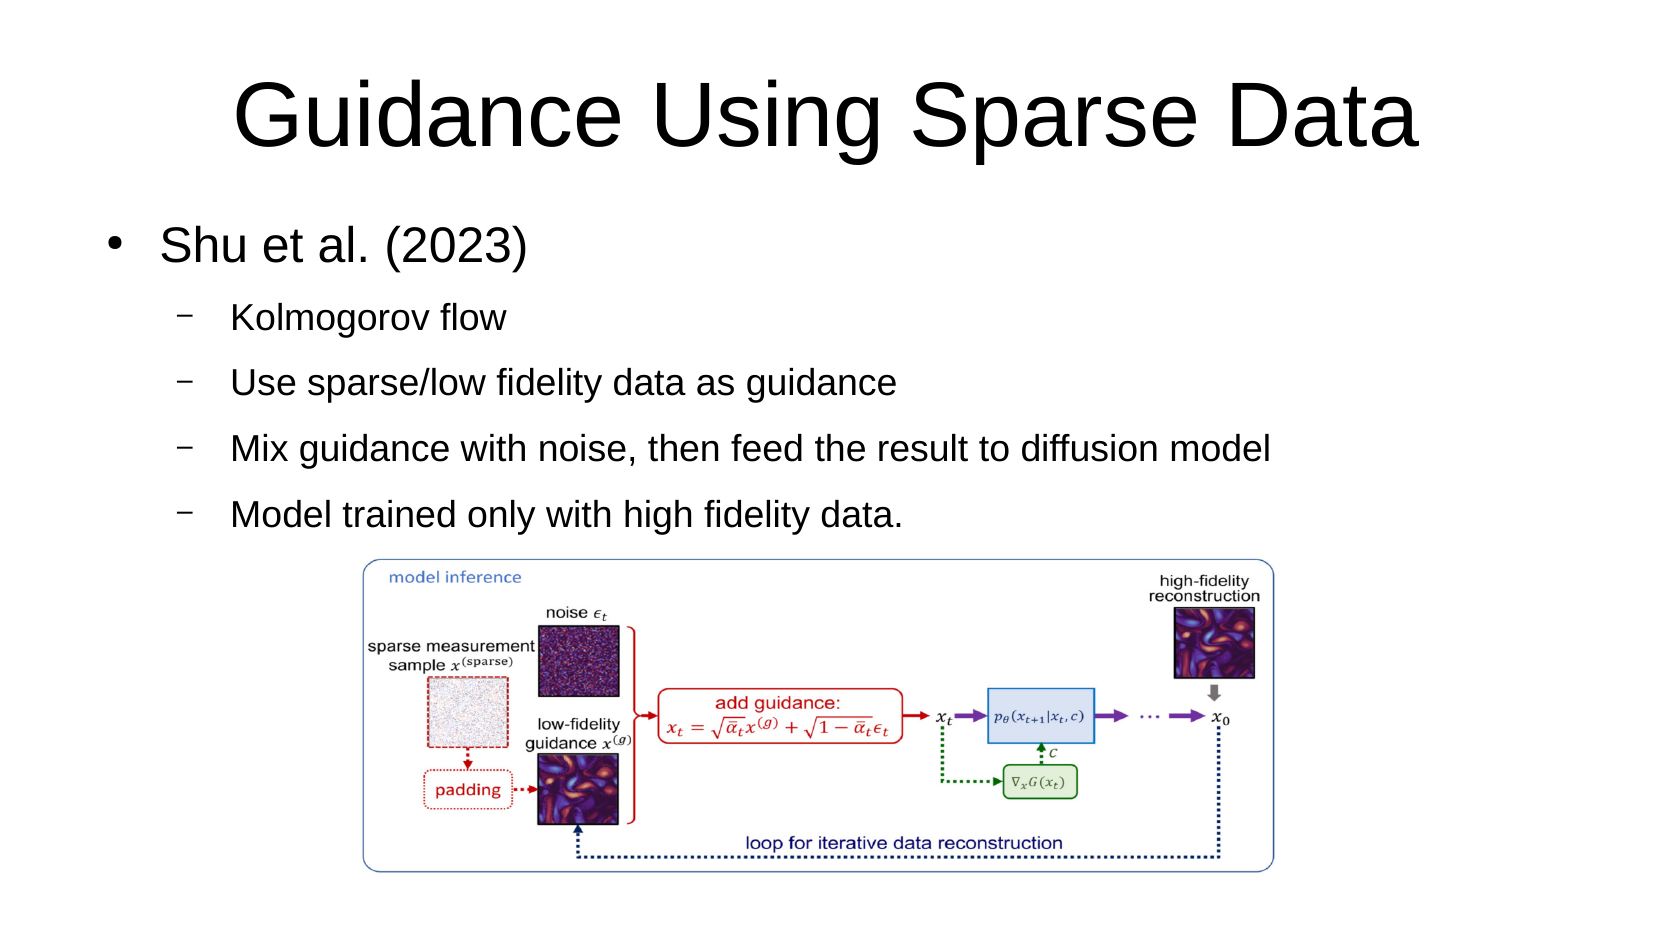

# Guidance Using Sparse Data
Shu et al. (2023)
Kolmogorov flow
Use sparse/low fidelity data as guidance
Mix guidance with noise, then feed the result to diffusion model
Model trained only with high fidelity data.